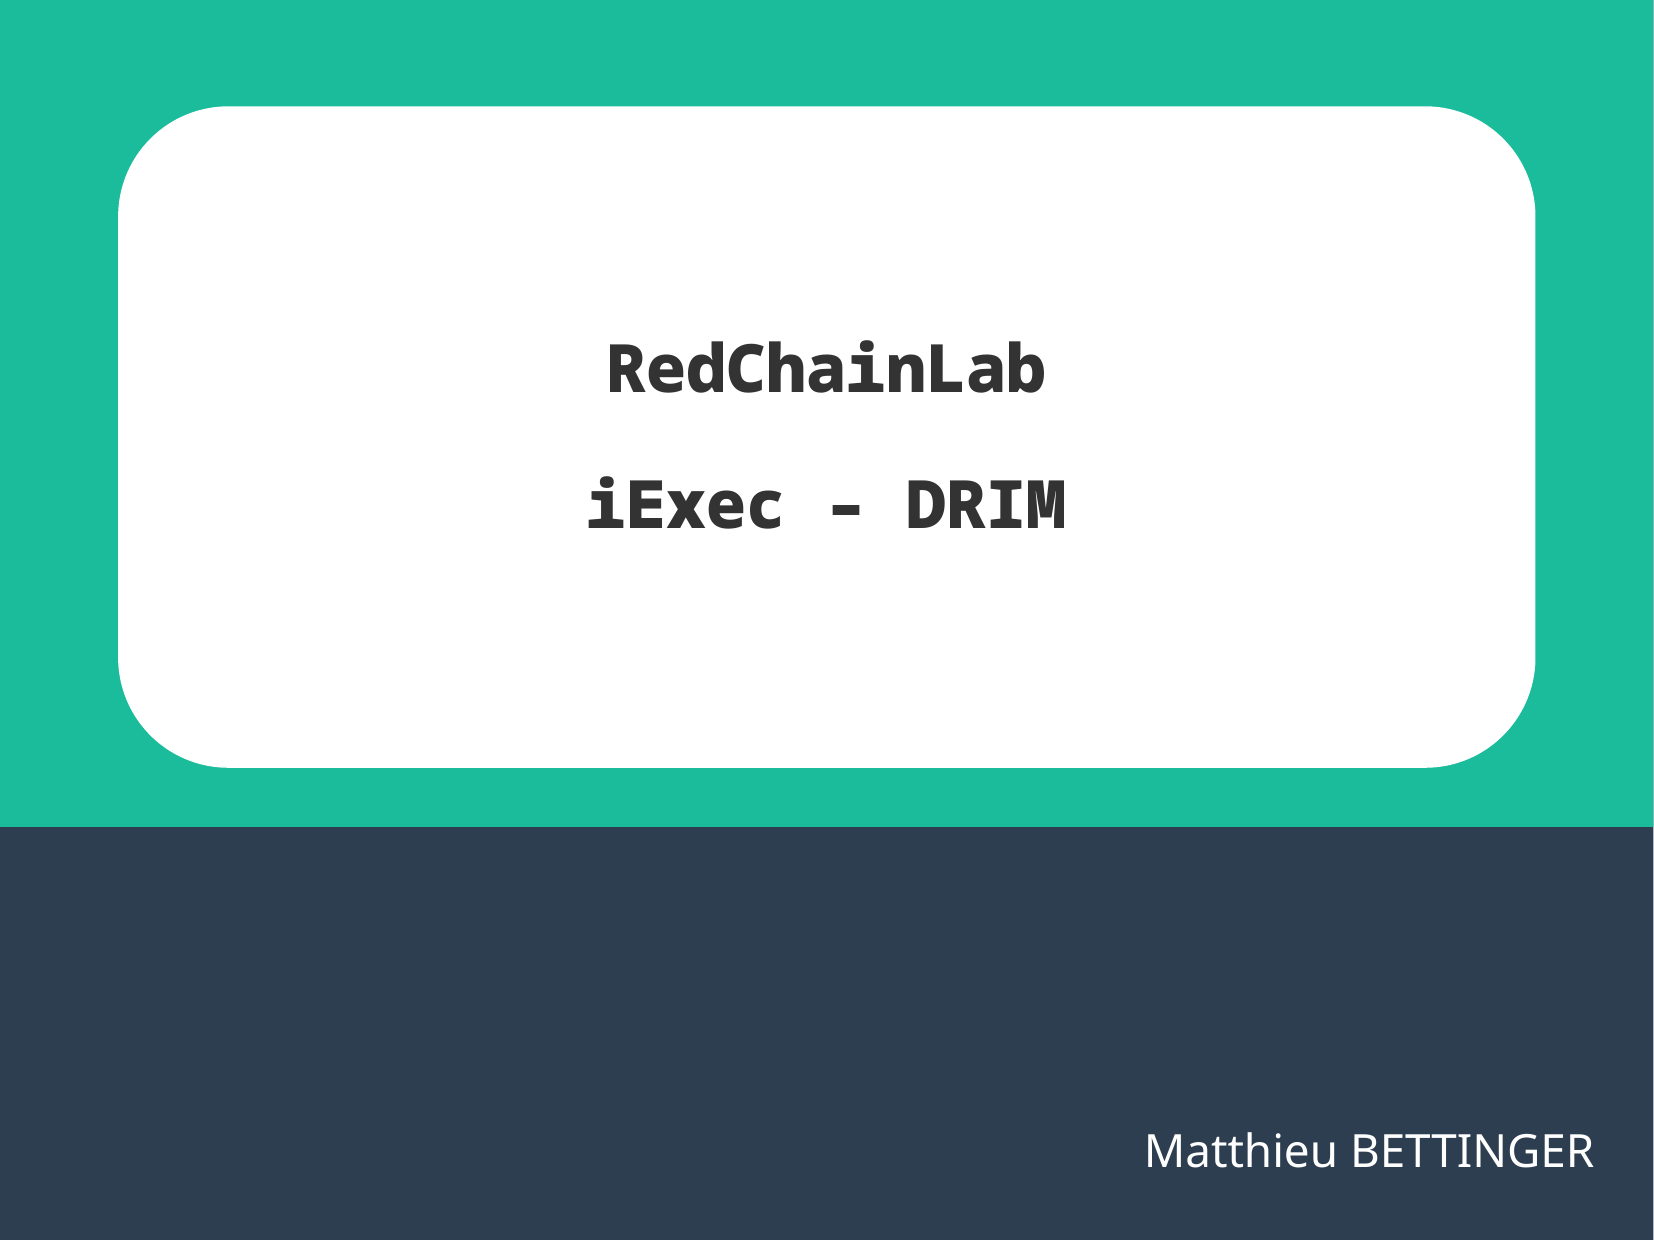

RedChainLab
iExec – DRIM
# Matthieu BETTINGER